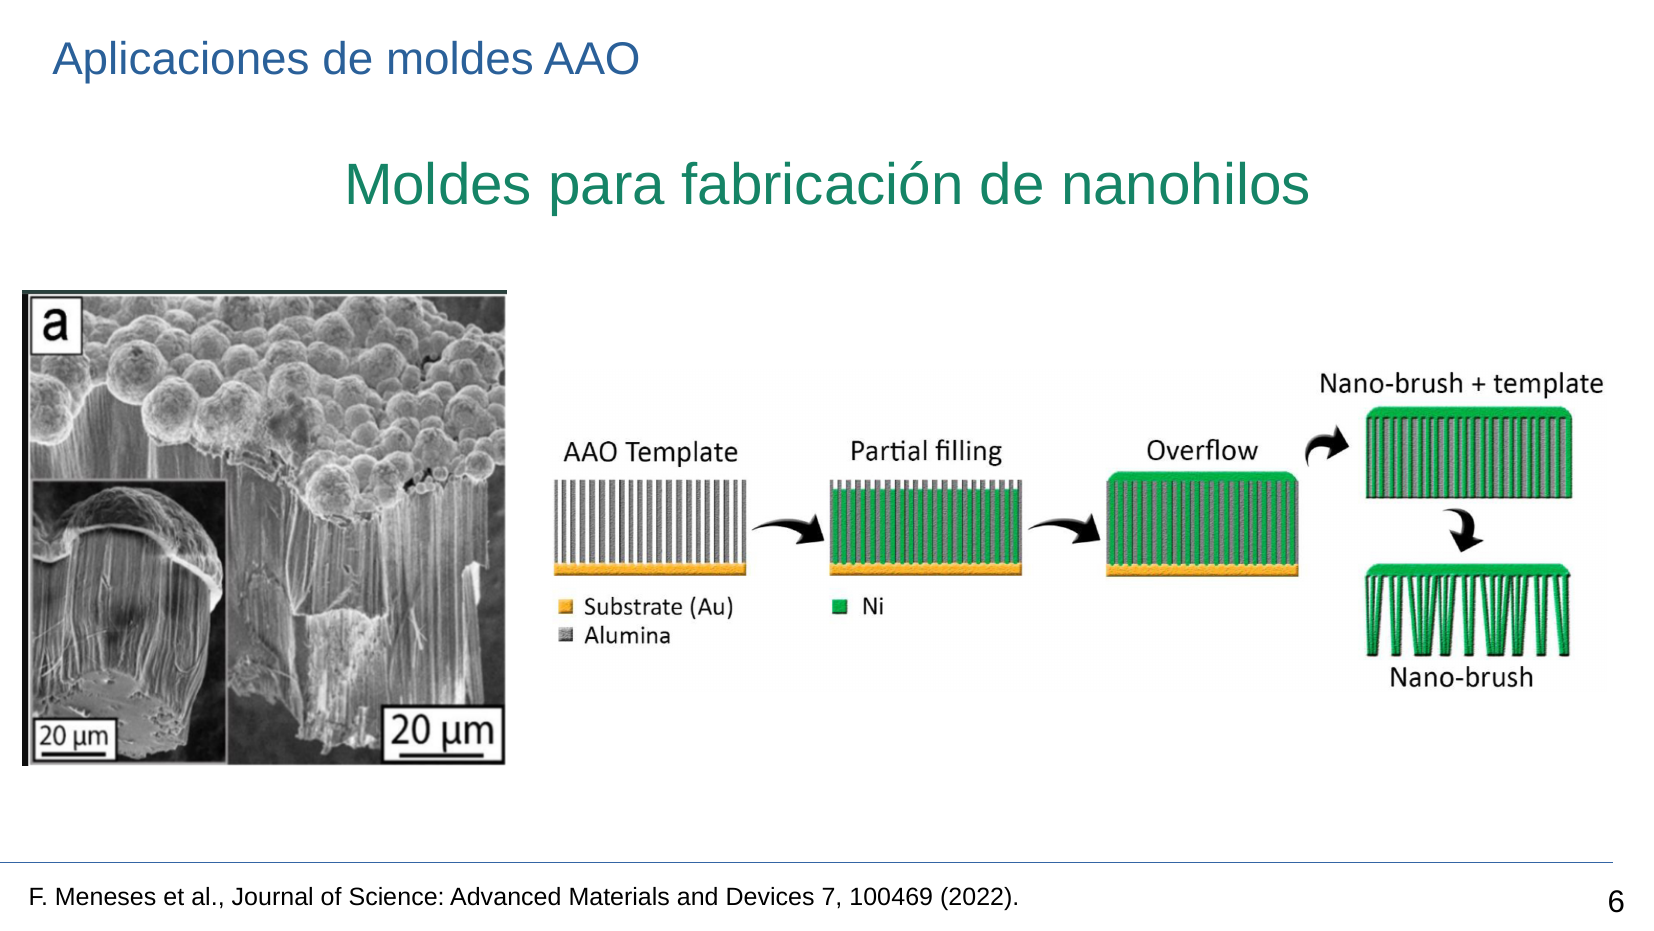

Aplicaciones de moldes AAO
Moldes para fabricación de nanohilos
F. Meneses et al., Journal of Science: Advanced Materials and Devices 7, 100469 (2022).